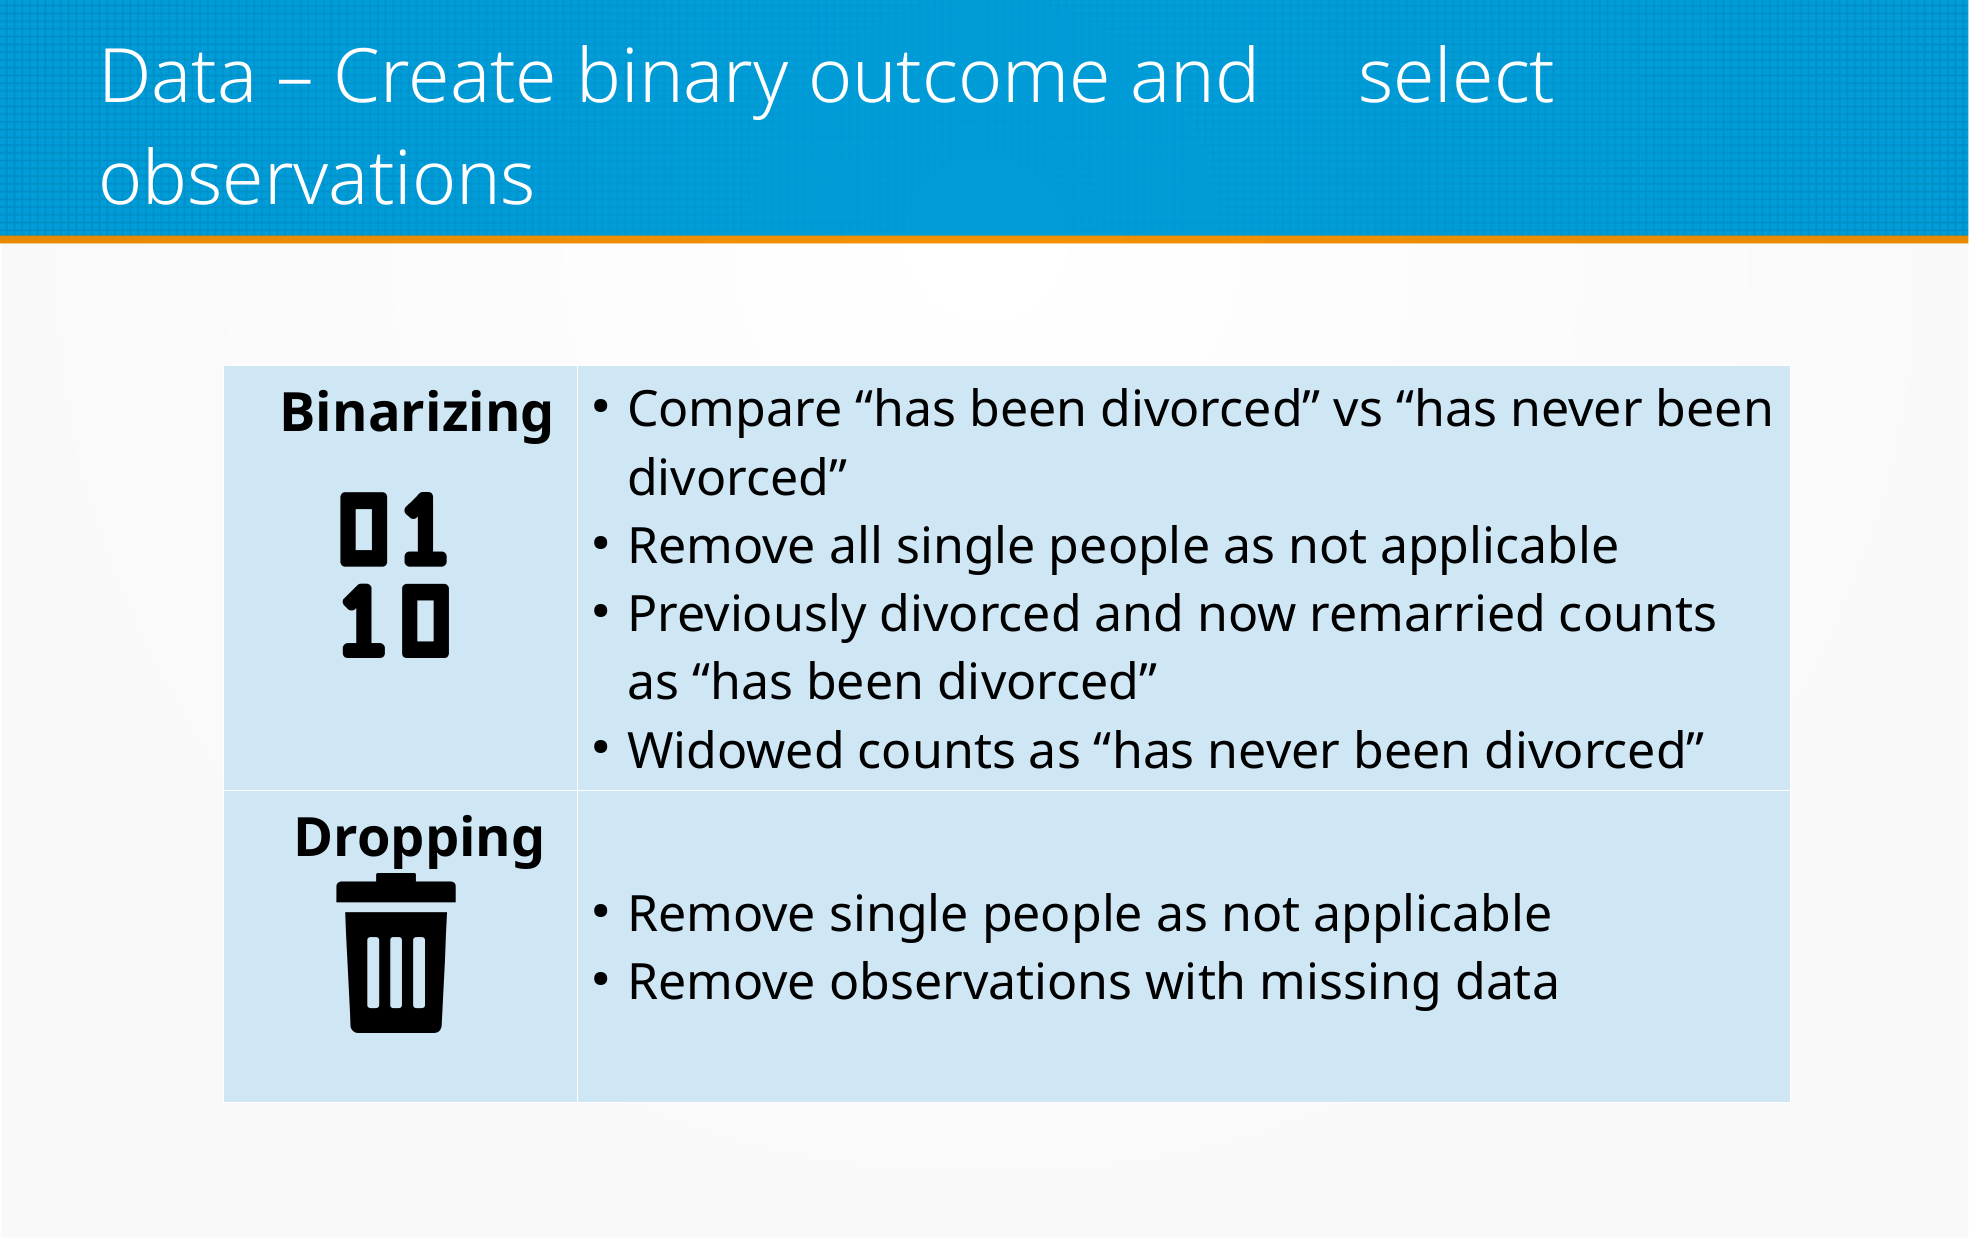

# Data – Create binary outcome and 		select observations
| Binarizing | Compare “has been divorced” vs “has never been divorced” Remove all single people as not applicable Previously divorced and now remarried counts as “has been divorced” Widowed counts as “has never been divorced” |
| --- | --- |
| Dropping | Remove single people as not applicable Remove observations with missing data |